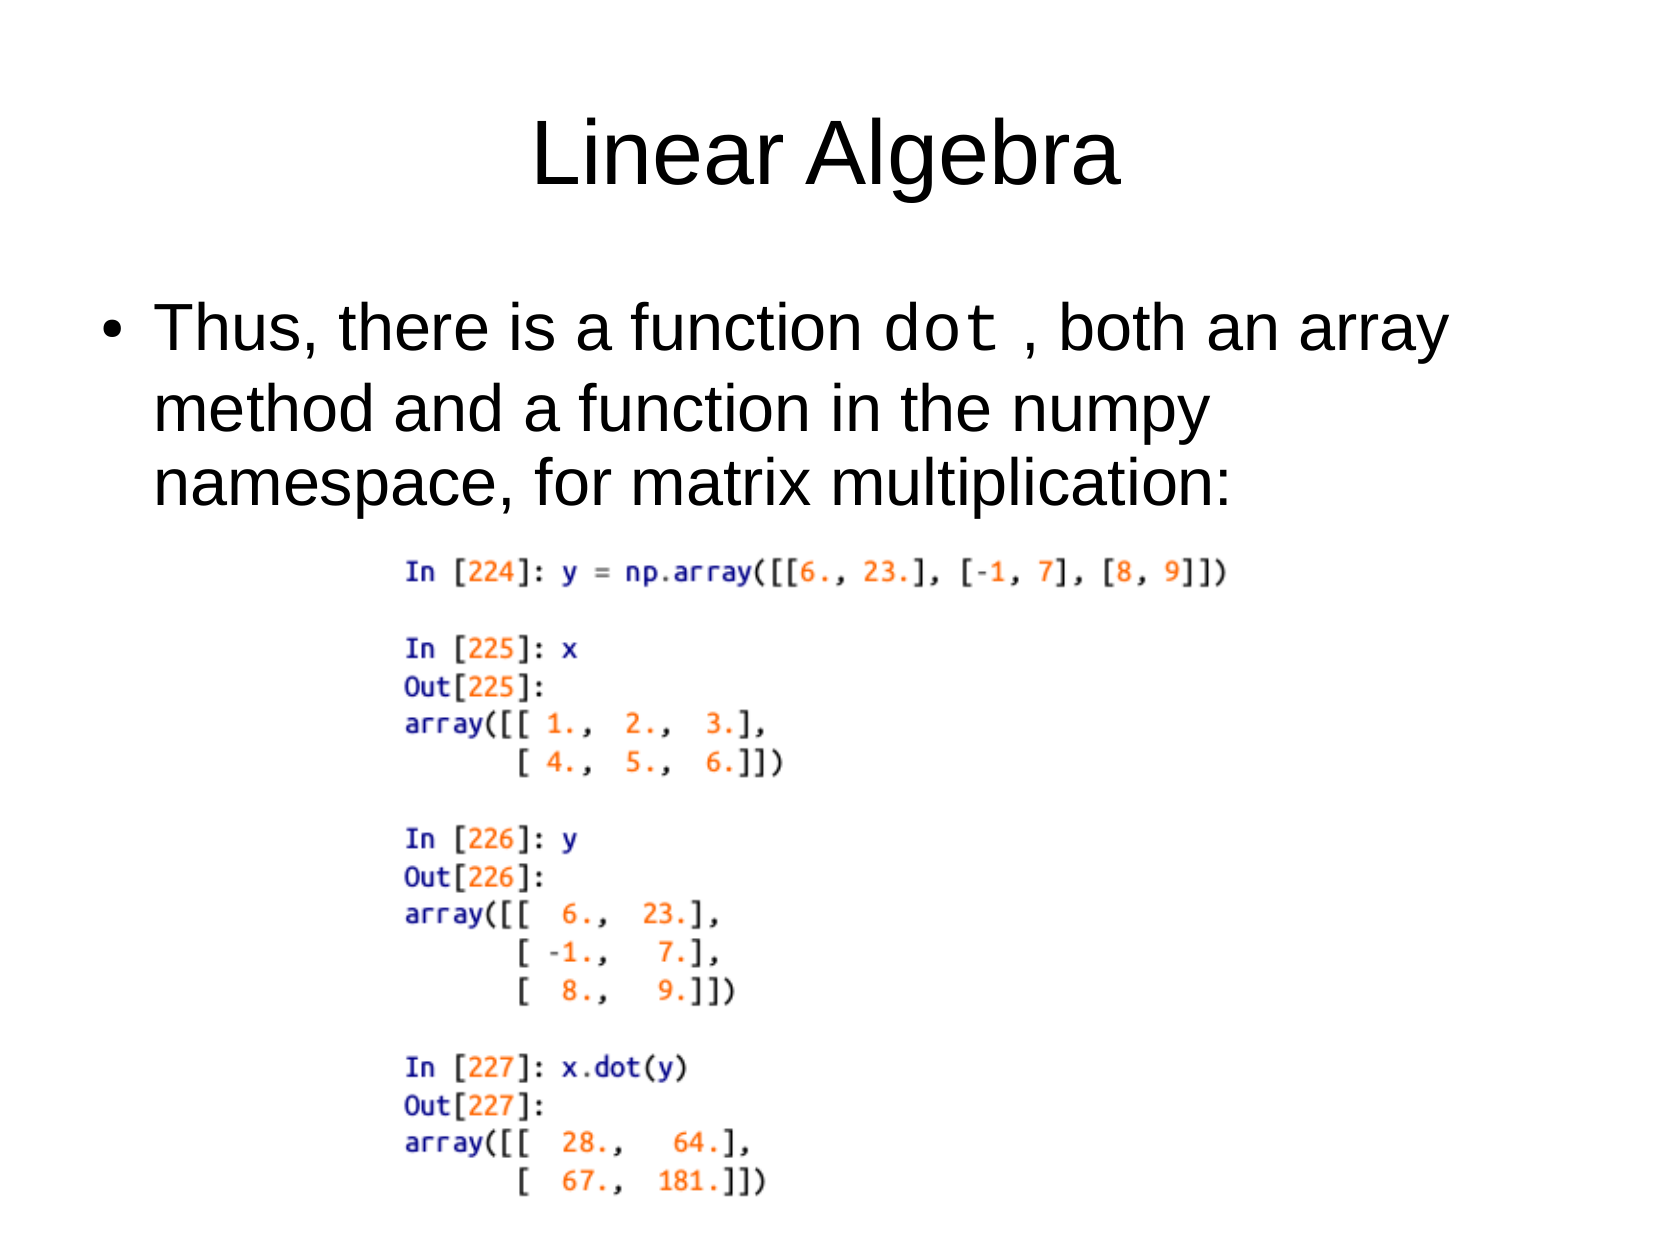

# Linear Algebra
Thus, there is a function dot , both an array method and a function in the numpy namespace, for matrix multiplication: